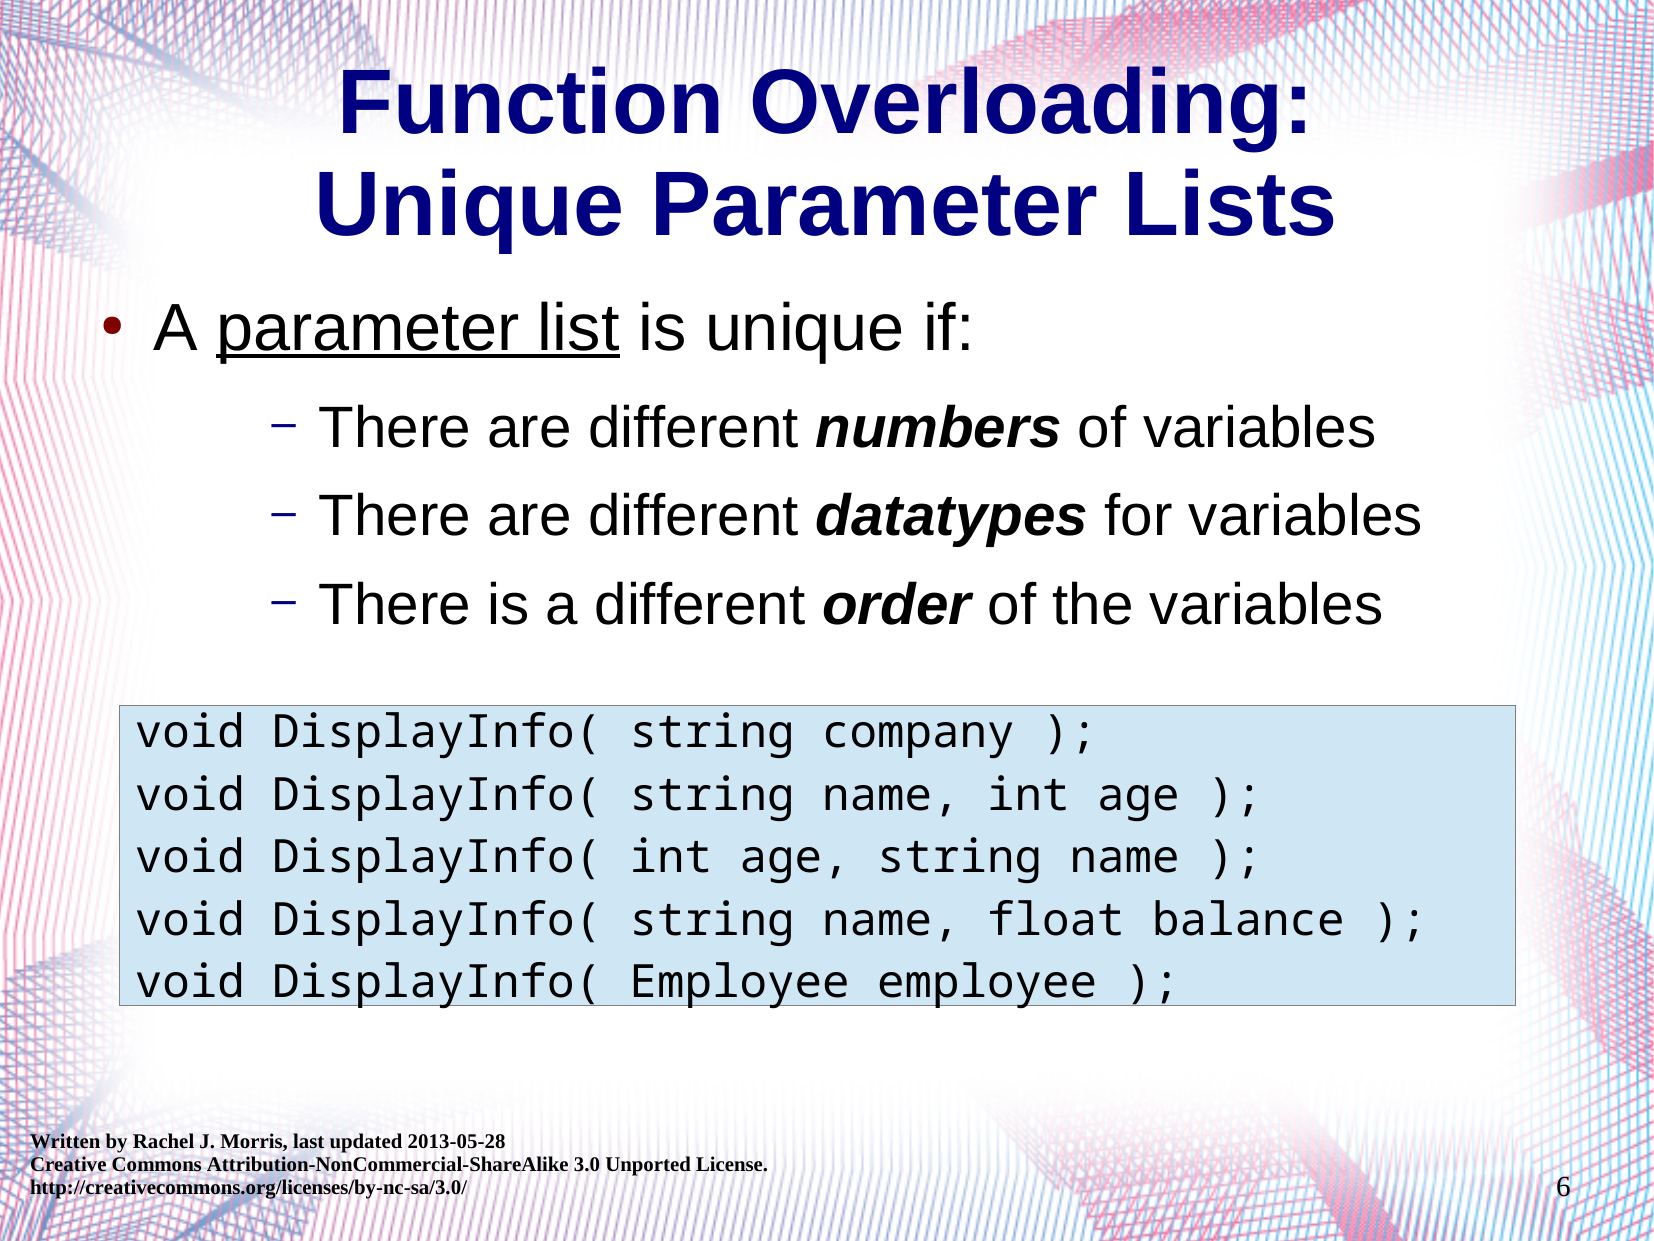

# Function Overloading: Unique Parameter Lists
A parameter list is unique if:
There are different numbers of variables
There are different datatypes for variables
There is a different order of the variables
void DisplayInfo( string company );
void DisplayInfo( string name, int age );
void DisplayInfo( int age, string name );
void DisplayInfo( string name, float balance );
void DisplayInfo( Employee employee );
6